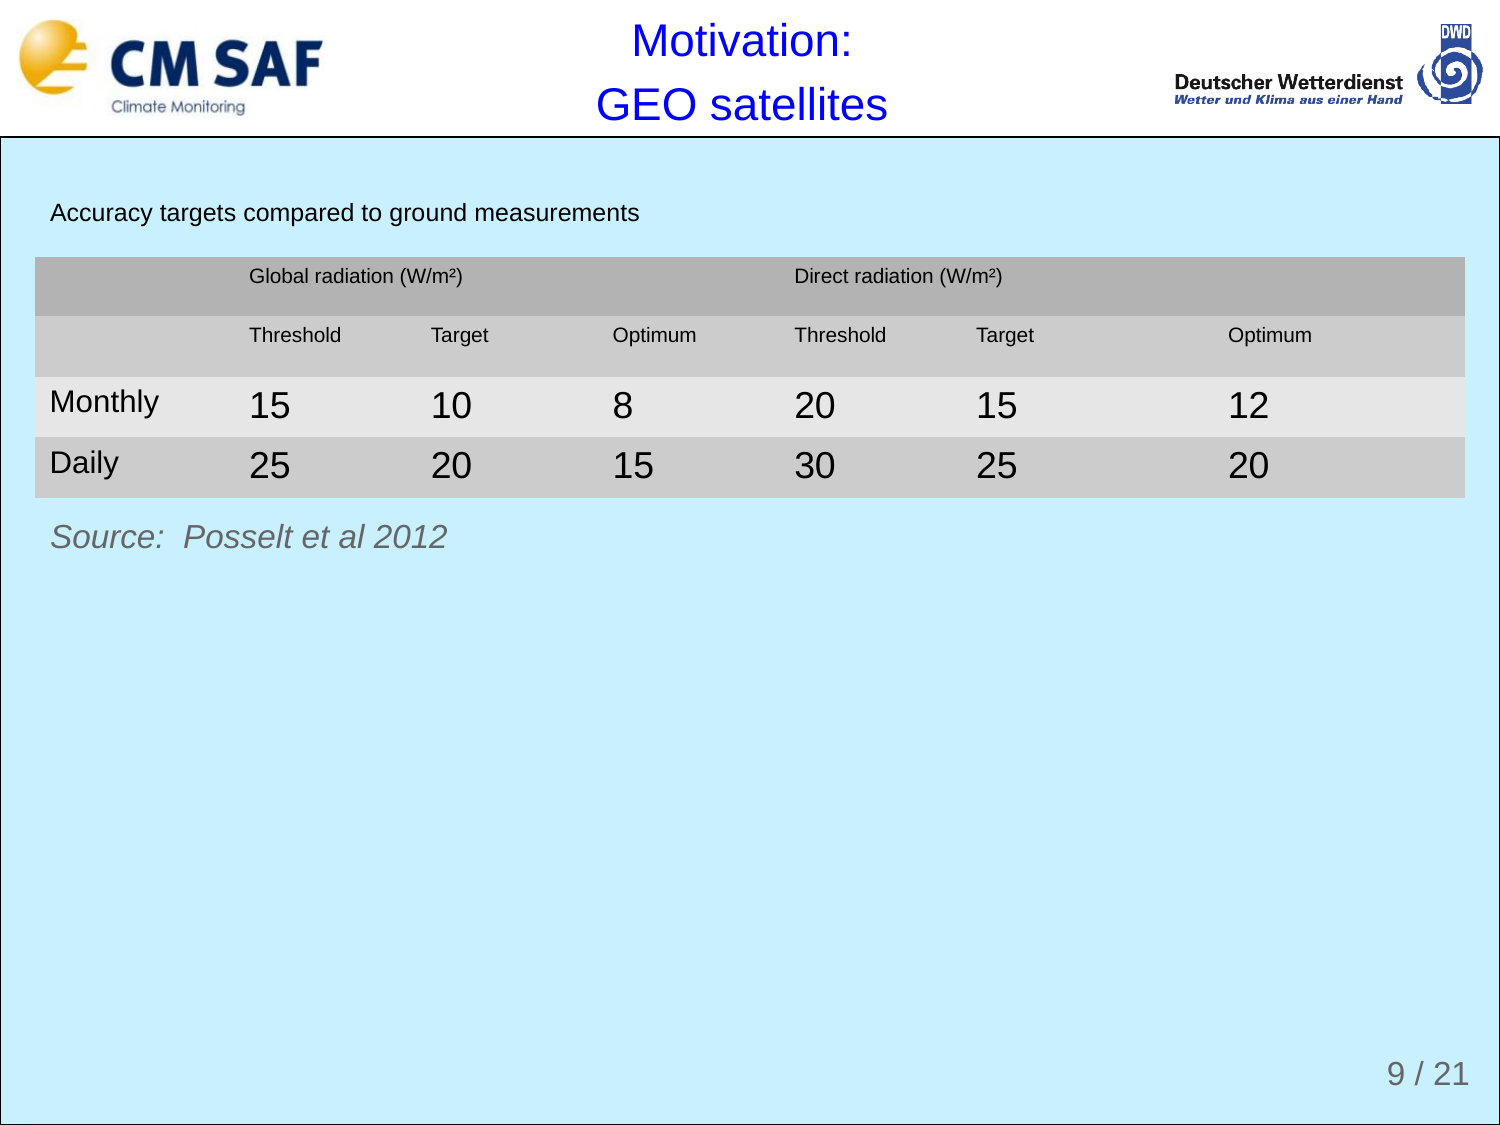

Motivation:
GEO satellites
# Accuracy targets compared to ground measurements
| | Global radiation (W/m²) | | | Direct radiation (W/m²) | | |
| --- | --- | --- | --- | --- | --- | --- |
| | Threshold | Target | Optimum | Threshold | Target | Optimum |
| Monthly | 15 | 10 | 8 | 20 | 15 | 12 |
| Daily | 25 | 20 | 15 | 30 | 25 | 20 |
Source: Posselt et al 2012